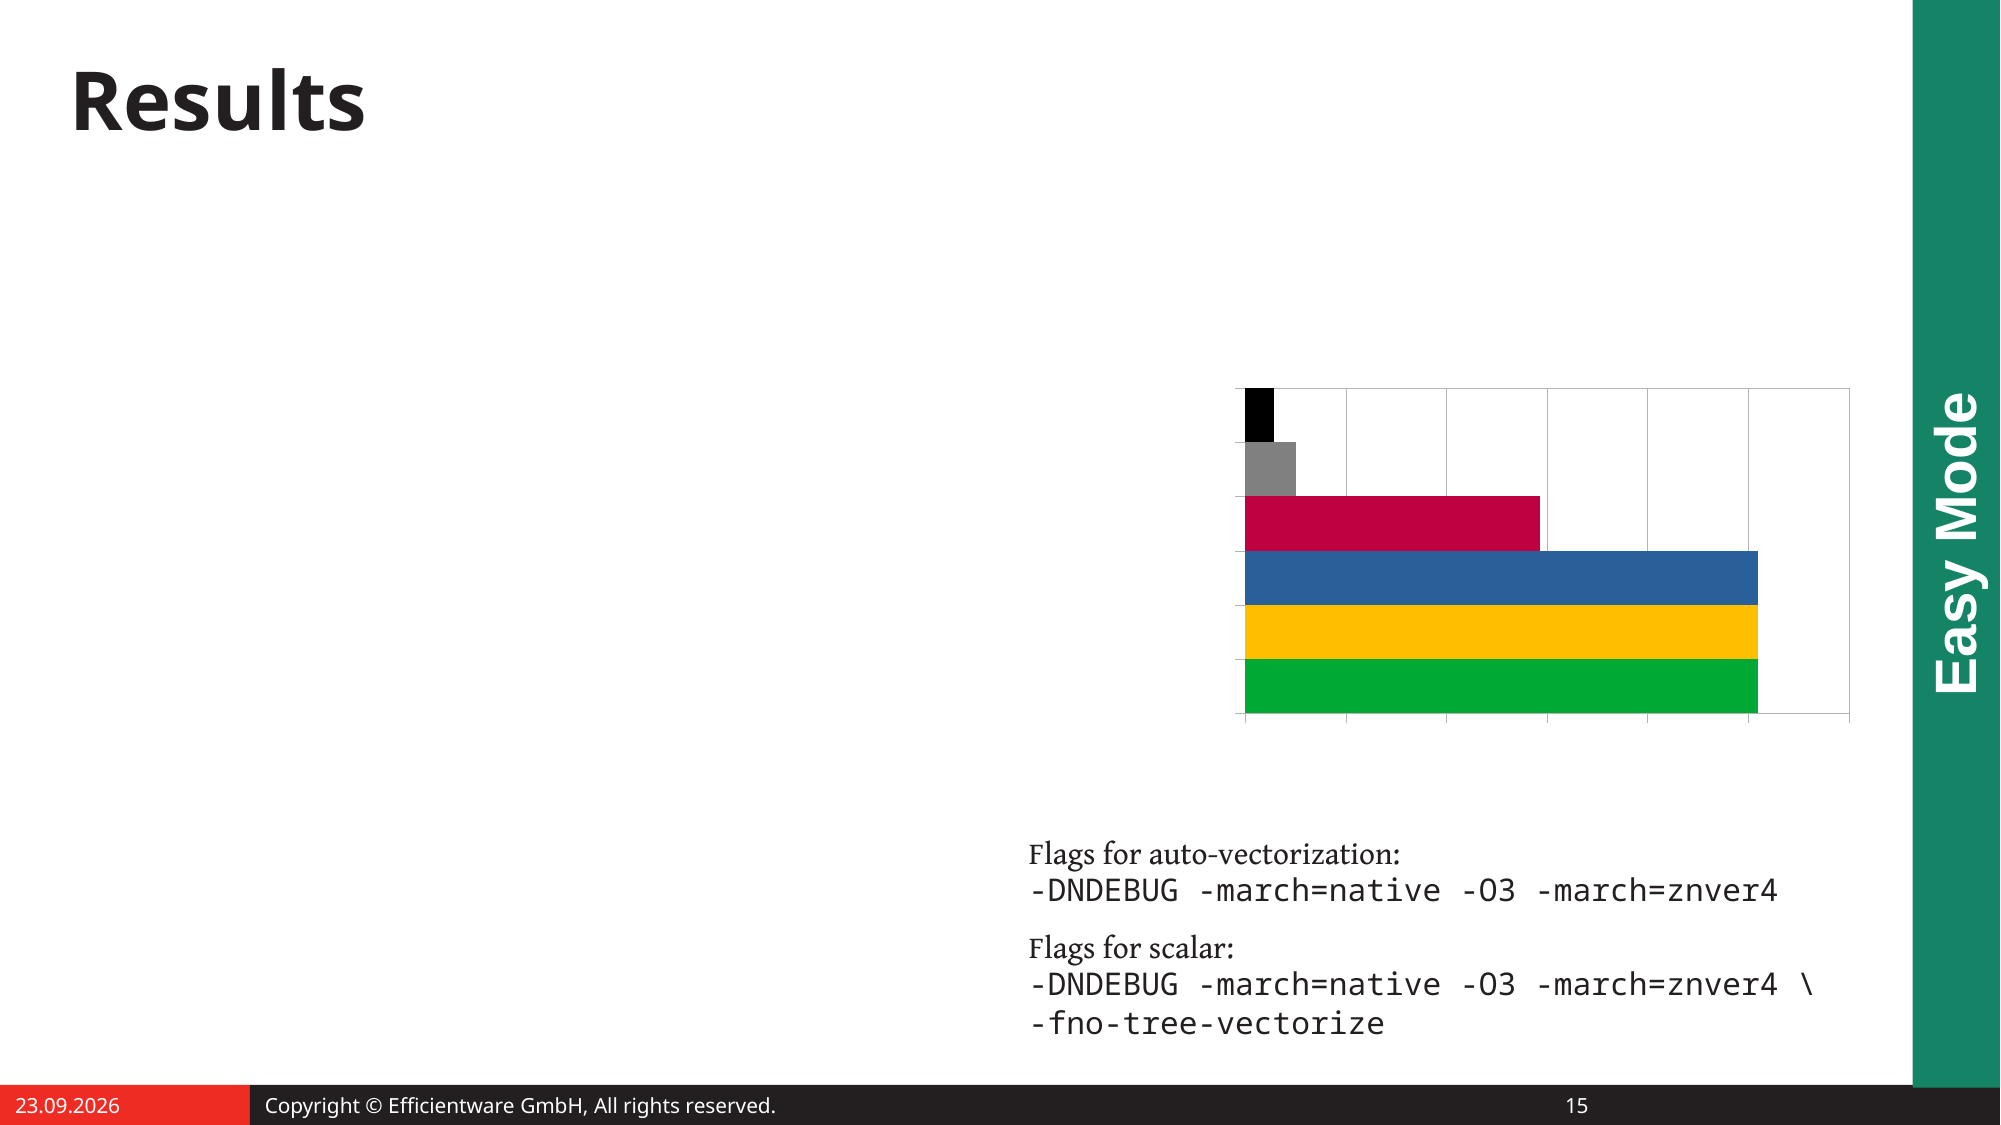

# Results
Easy Mode
Flags for auto-vectorization:
-DNDEBUG -march=native -O3 -march=znver4
Flags for scalar:
-DNDEBUG -march=native -O3 -march=znver4 \
-fno-tree-vectorize
Copyright © Efficientware GmbH, All rights reserved.